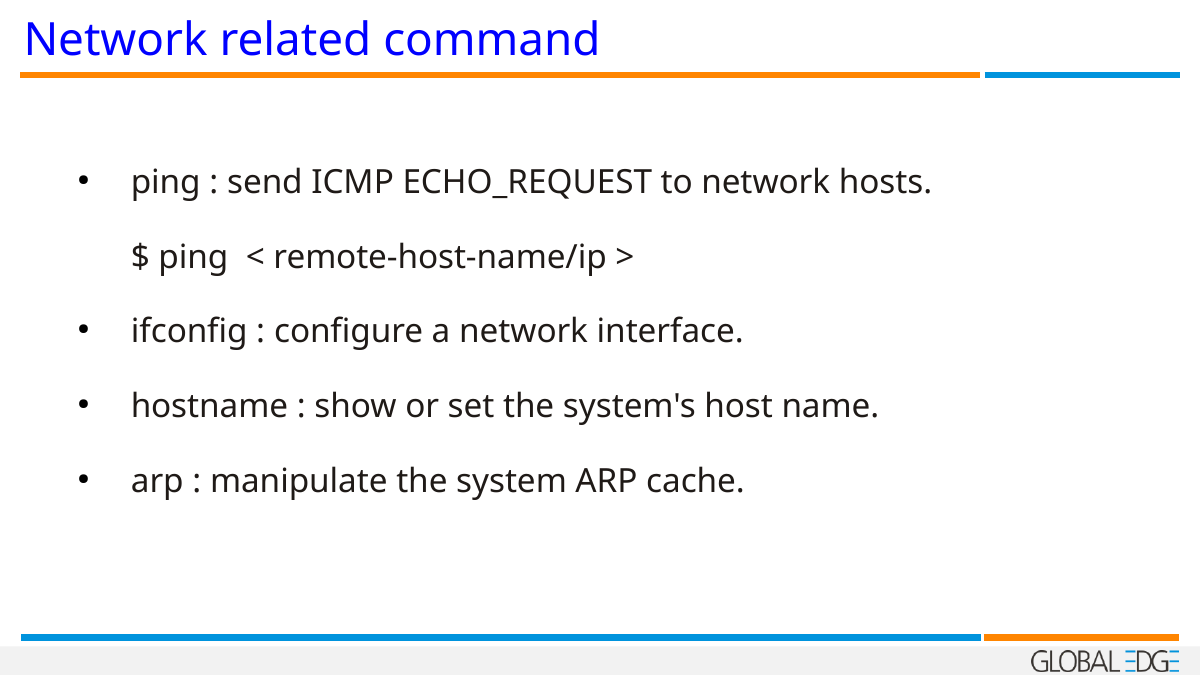

# Network related command
ping : send ICMP ECHO_REQUEST to network hosts.
$ ping < remote-host-name/ip >
ifconfig : configure a network interface.
hostname : show or set the system's host name.
arp : manipulate the system ARP cache.